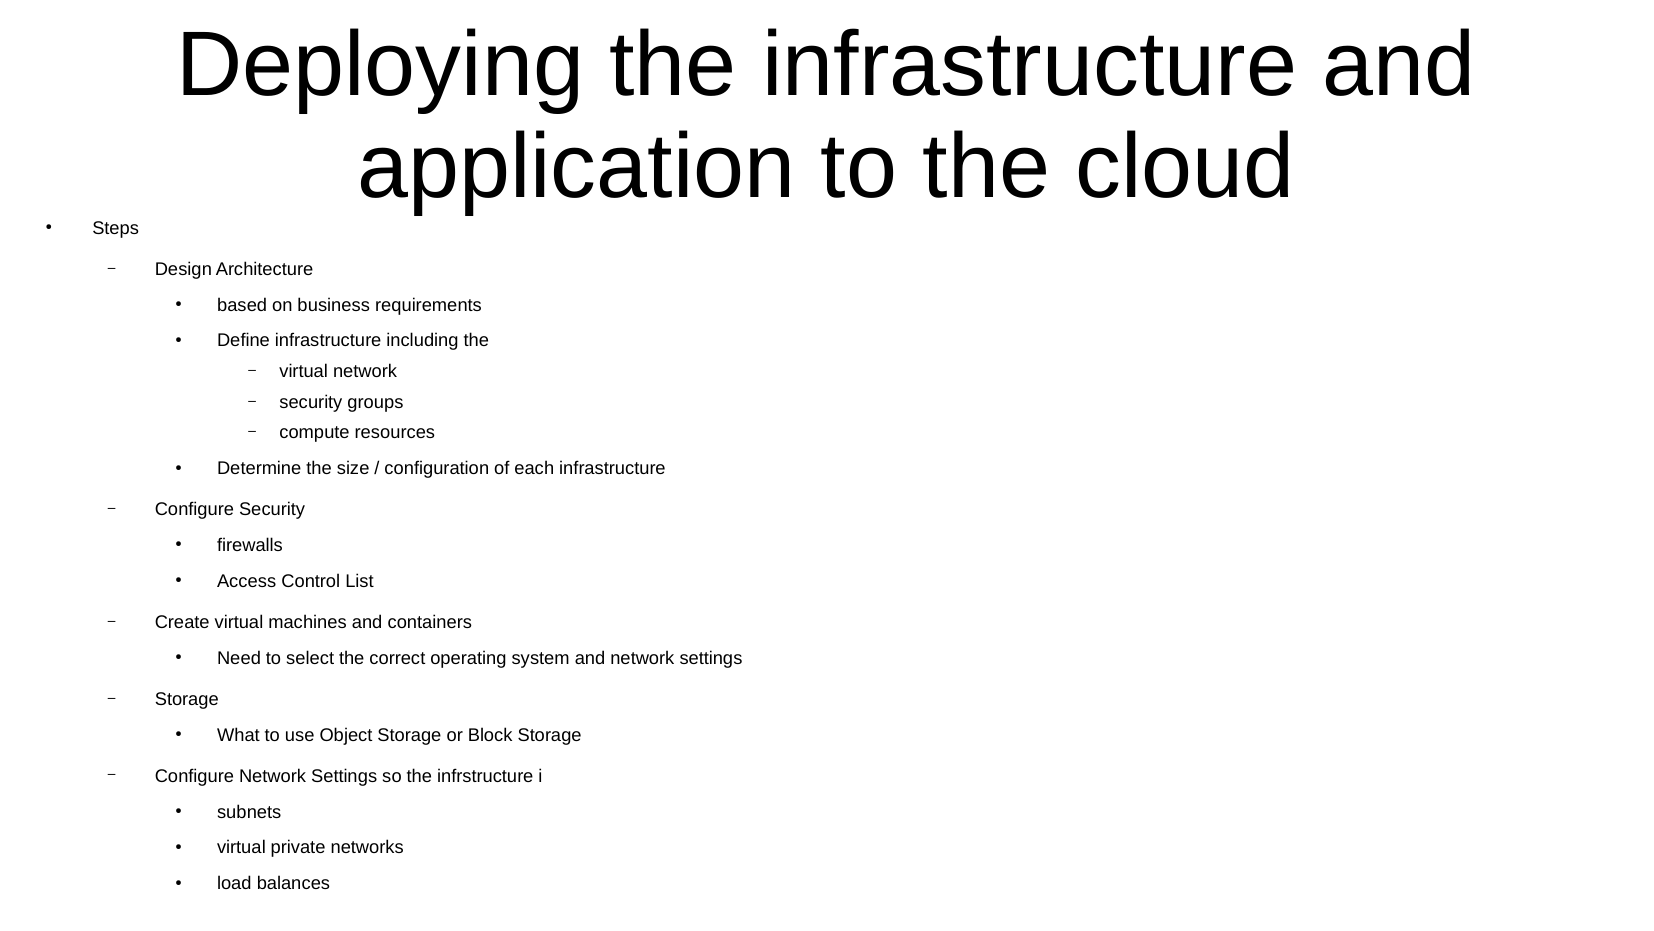

# Deploying the infrastructure and application to the cloud
Steps
Design Architecture
based on business requirements
Define infrastructure including the
virtual network
security groups
compute resources
Determine the size / configuration of each infrastructure
Configure Security
firewalls
Access Control List
Create virtual machines and containers
Need to select the correct operating system and network settings
Storage
What to use Object Storage or Block Storage
Configure Network Settings so the infrstructure i
subnets
virtual private networks
load balances